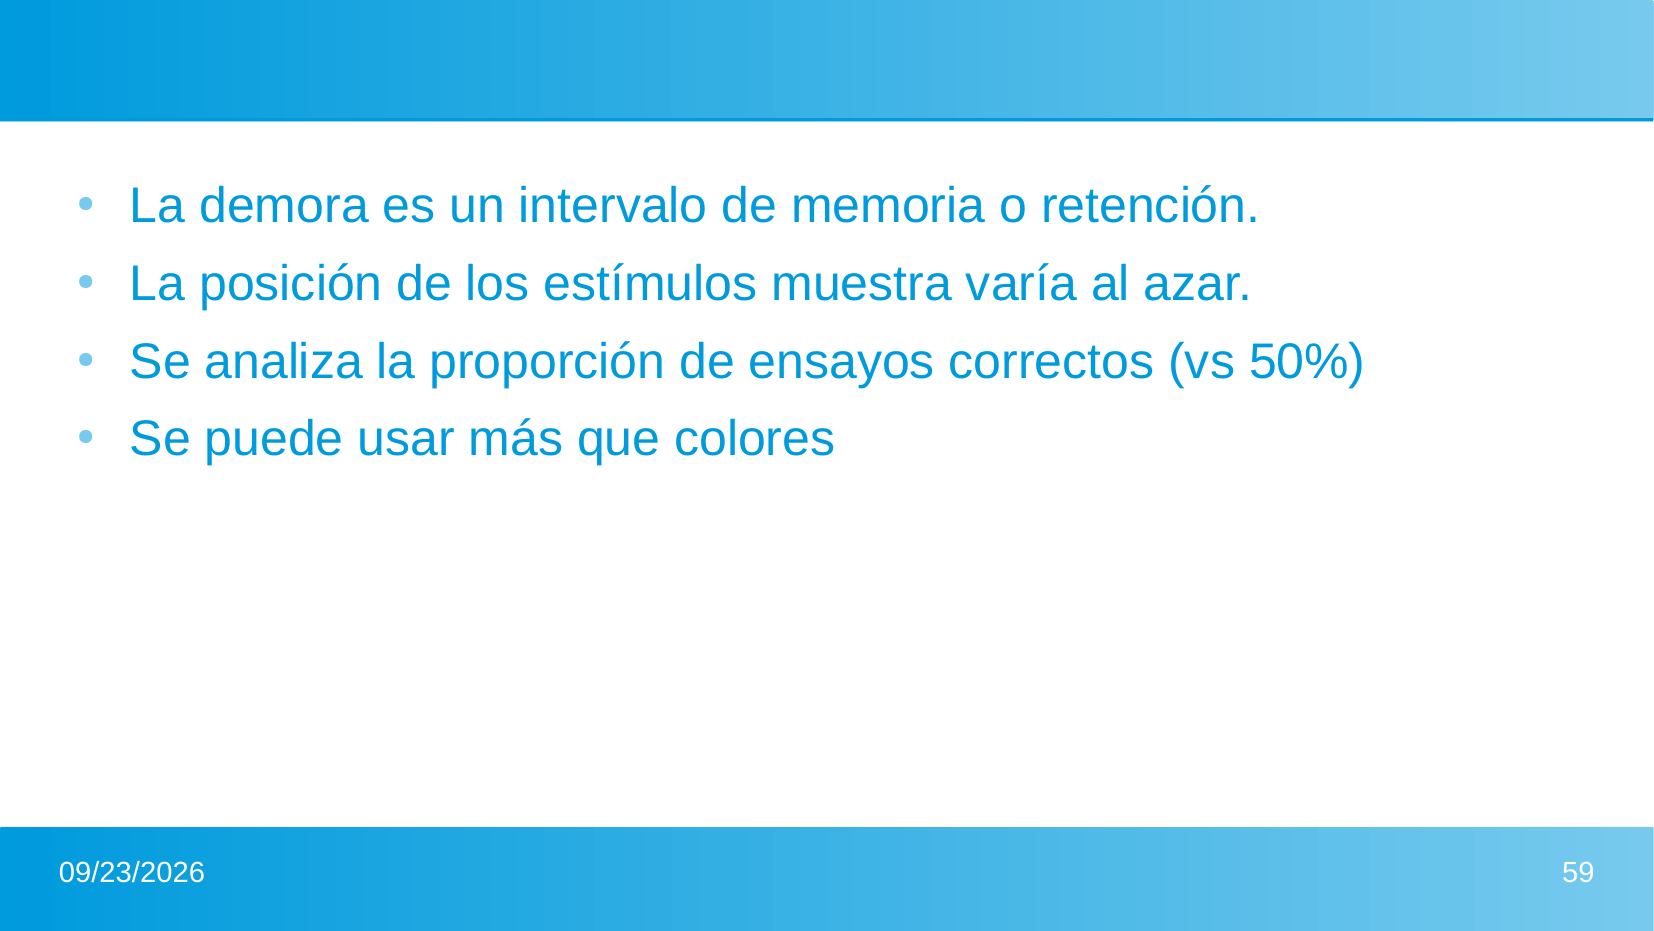

# La demora es un intervalo de memoria o retención.
La posición de los estímulos muestra varía al azar.
Se analiza la proporción de ensayos correctos (vs 50%)
Se puede usar más que colores
59